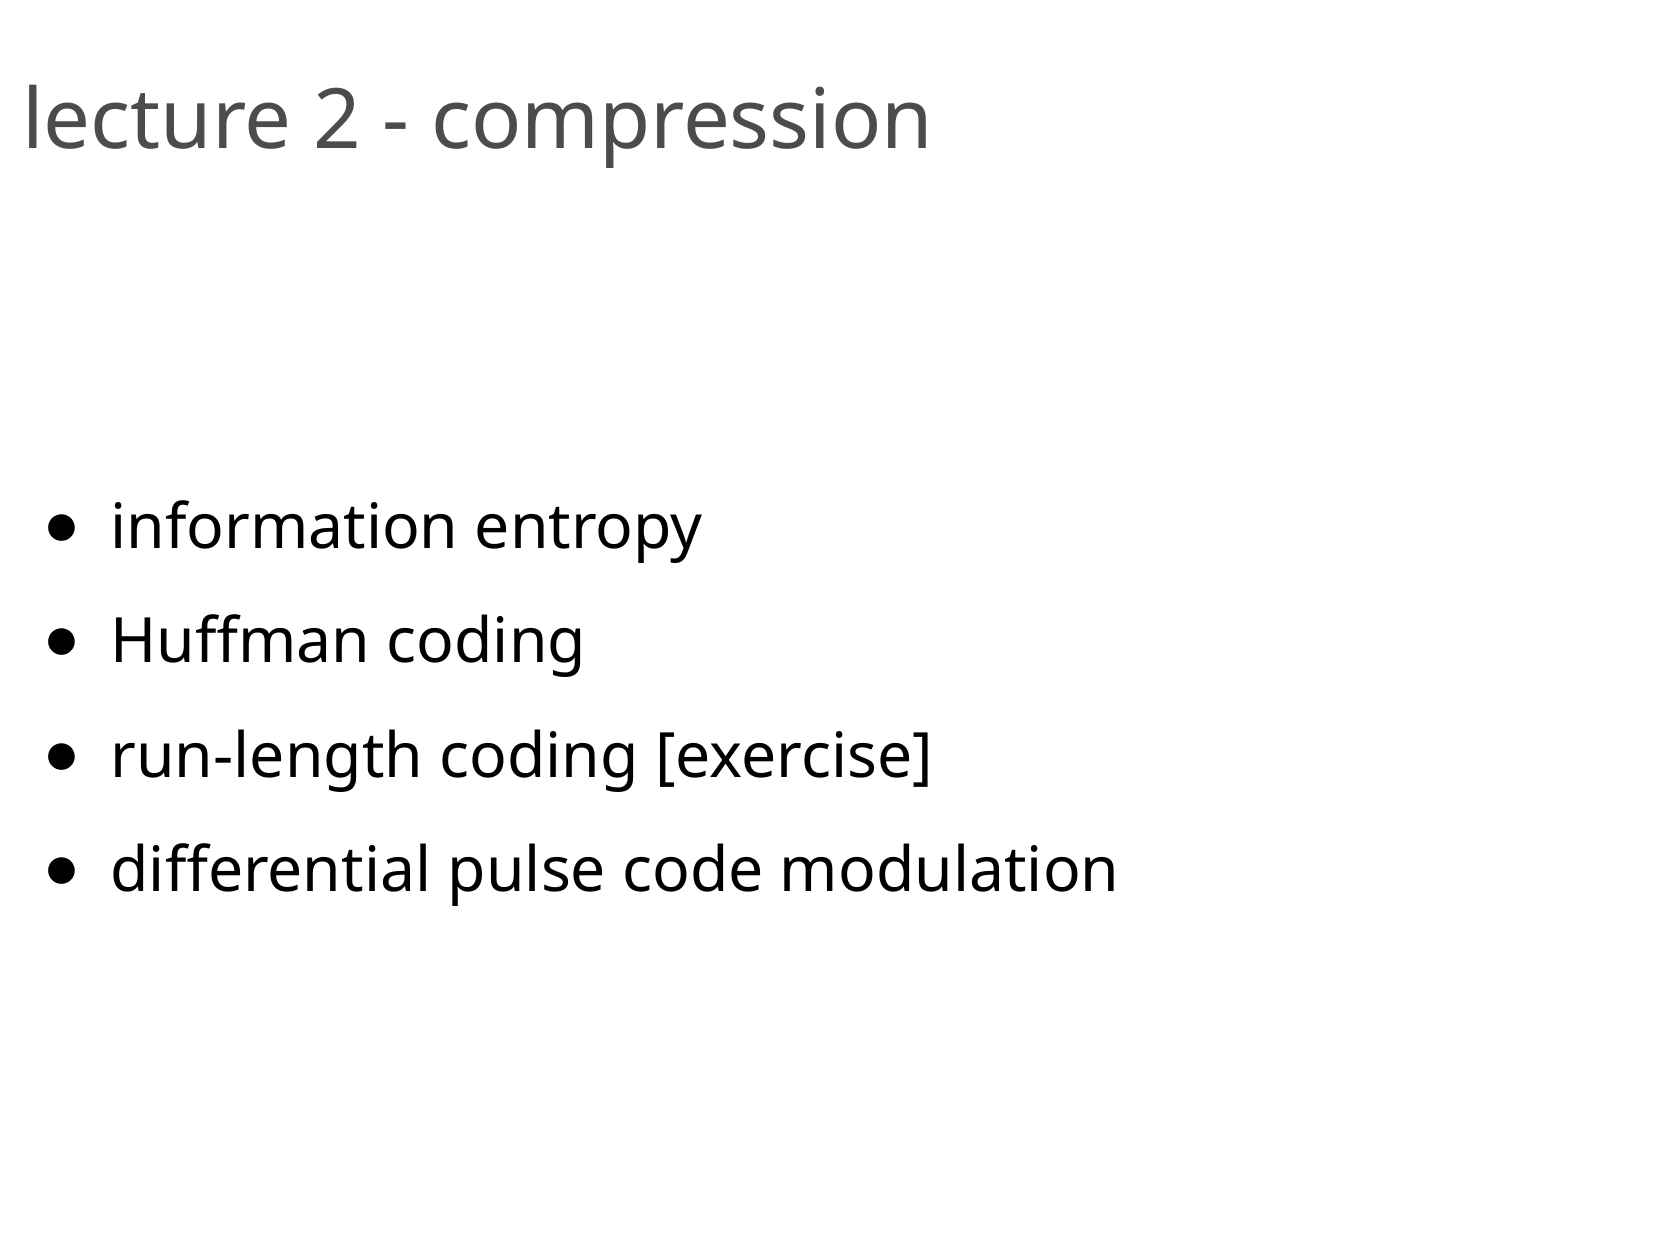

# lecture 2 - compression
information entropy
Huffman coding
run-length coding [exercise]
differential pulse code modulation